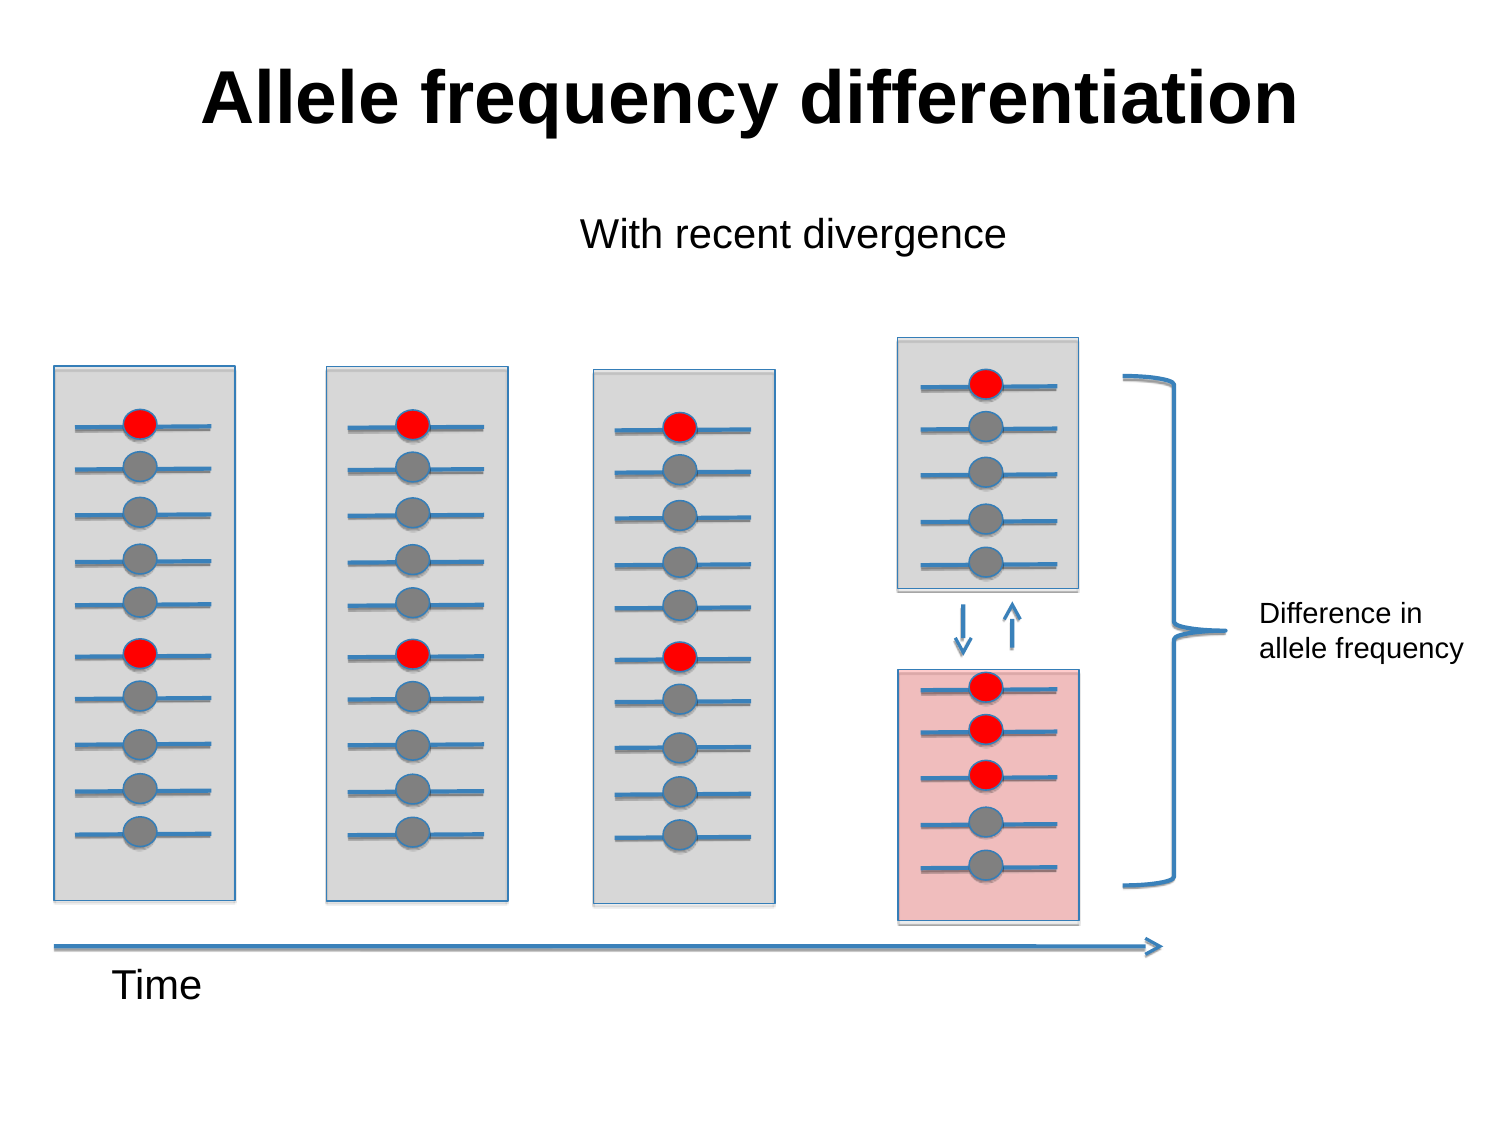

# Allele frequency differentiation
With recent divergence
Difference in
allele frequency
Time